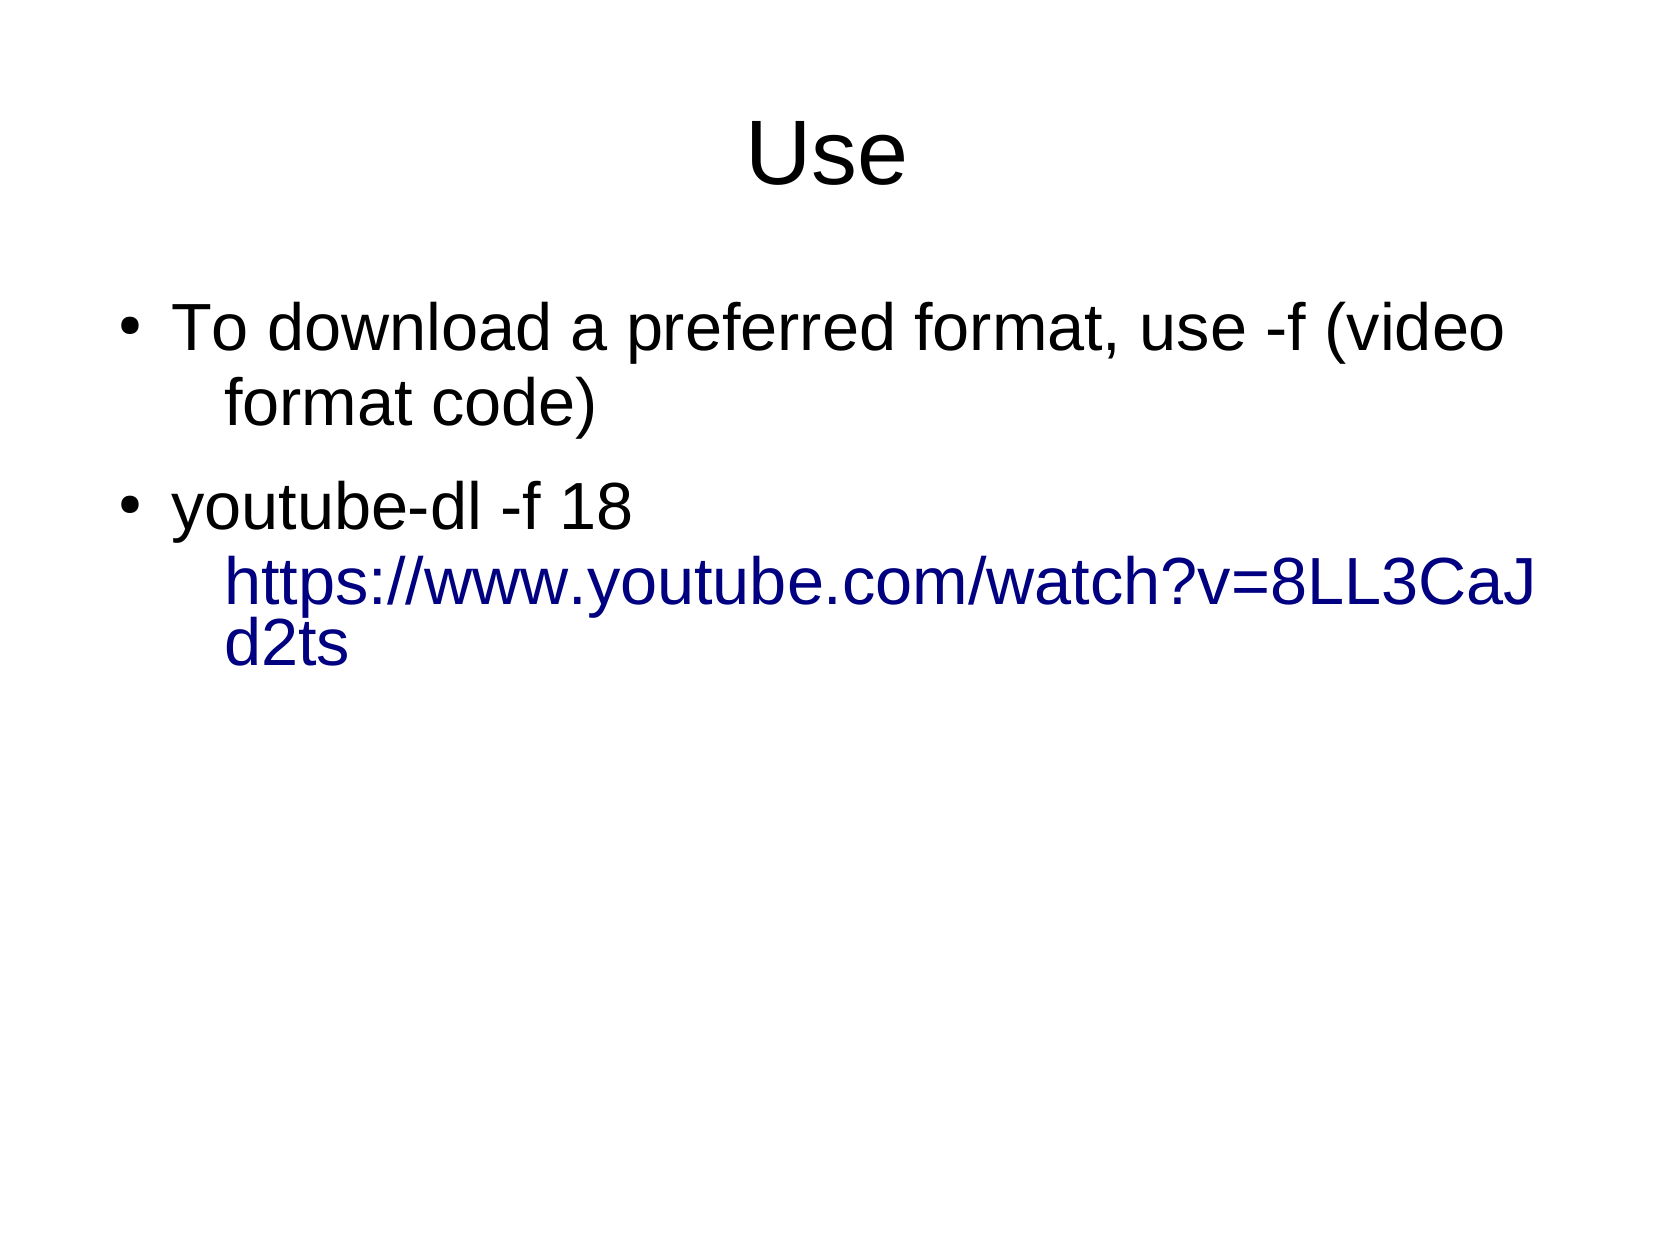

# Use
To download a preferred format, use -f (video format code)
youtube-dl -f 18 https://www.youtube.com/watch?v=8LL3CaJd2ts